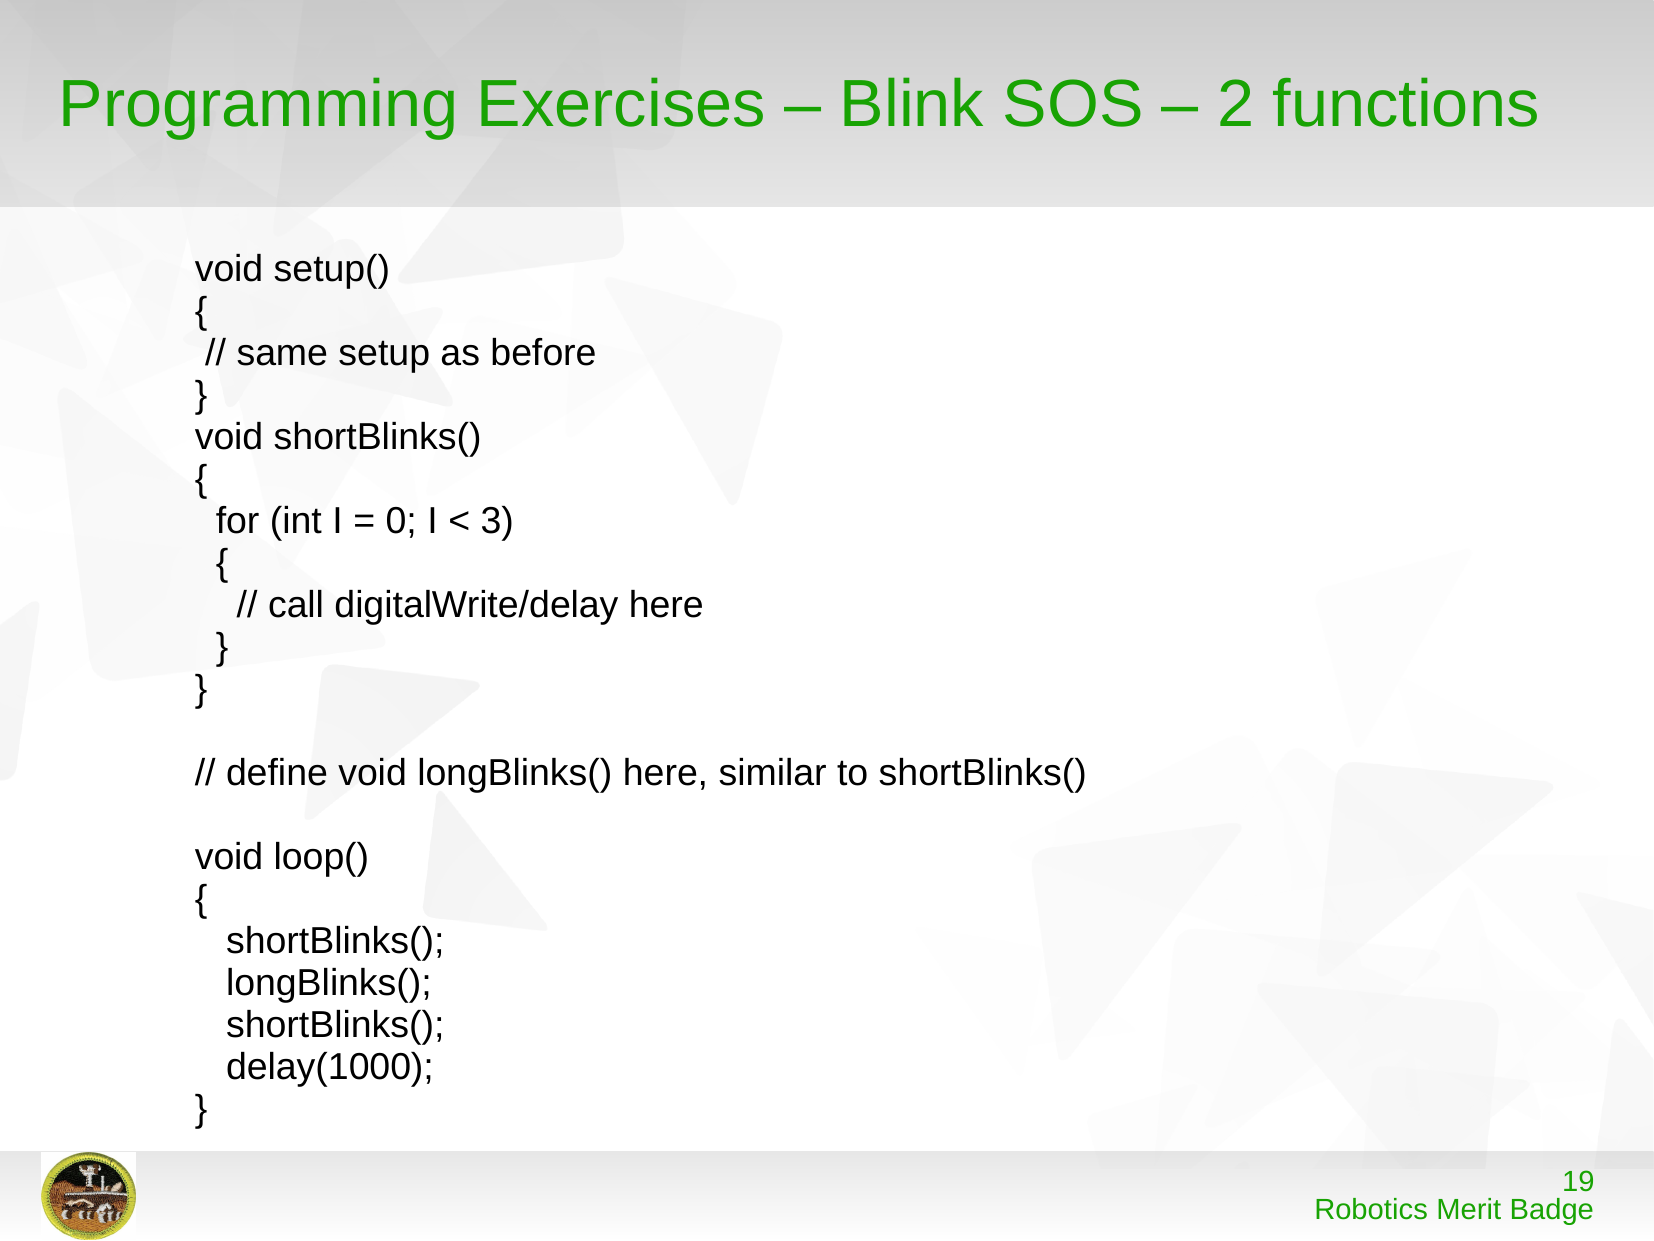

# Programming Exercises – Blink SOS – 2 functions
void setup()
{
 // same setup as before
}
void shortBlinks()
{
 for (int I = 0; I < 3)
 {
 // call digitalWrite/delay here
 }
}
// define void longBlinks() here, similar to shortBlinks()
void loop()
{
   shortBlinks();
   longBlinks();
   shortBlinks();
  delay(1000);
}
19
Robotics Merit Badge